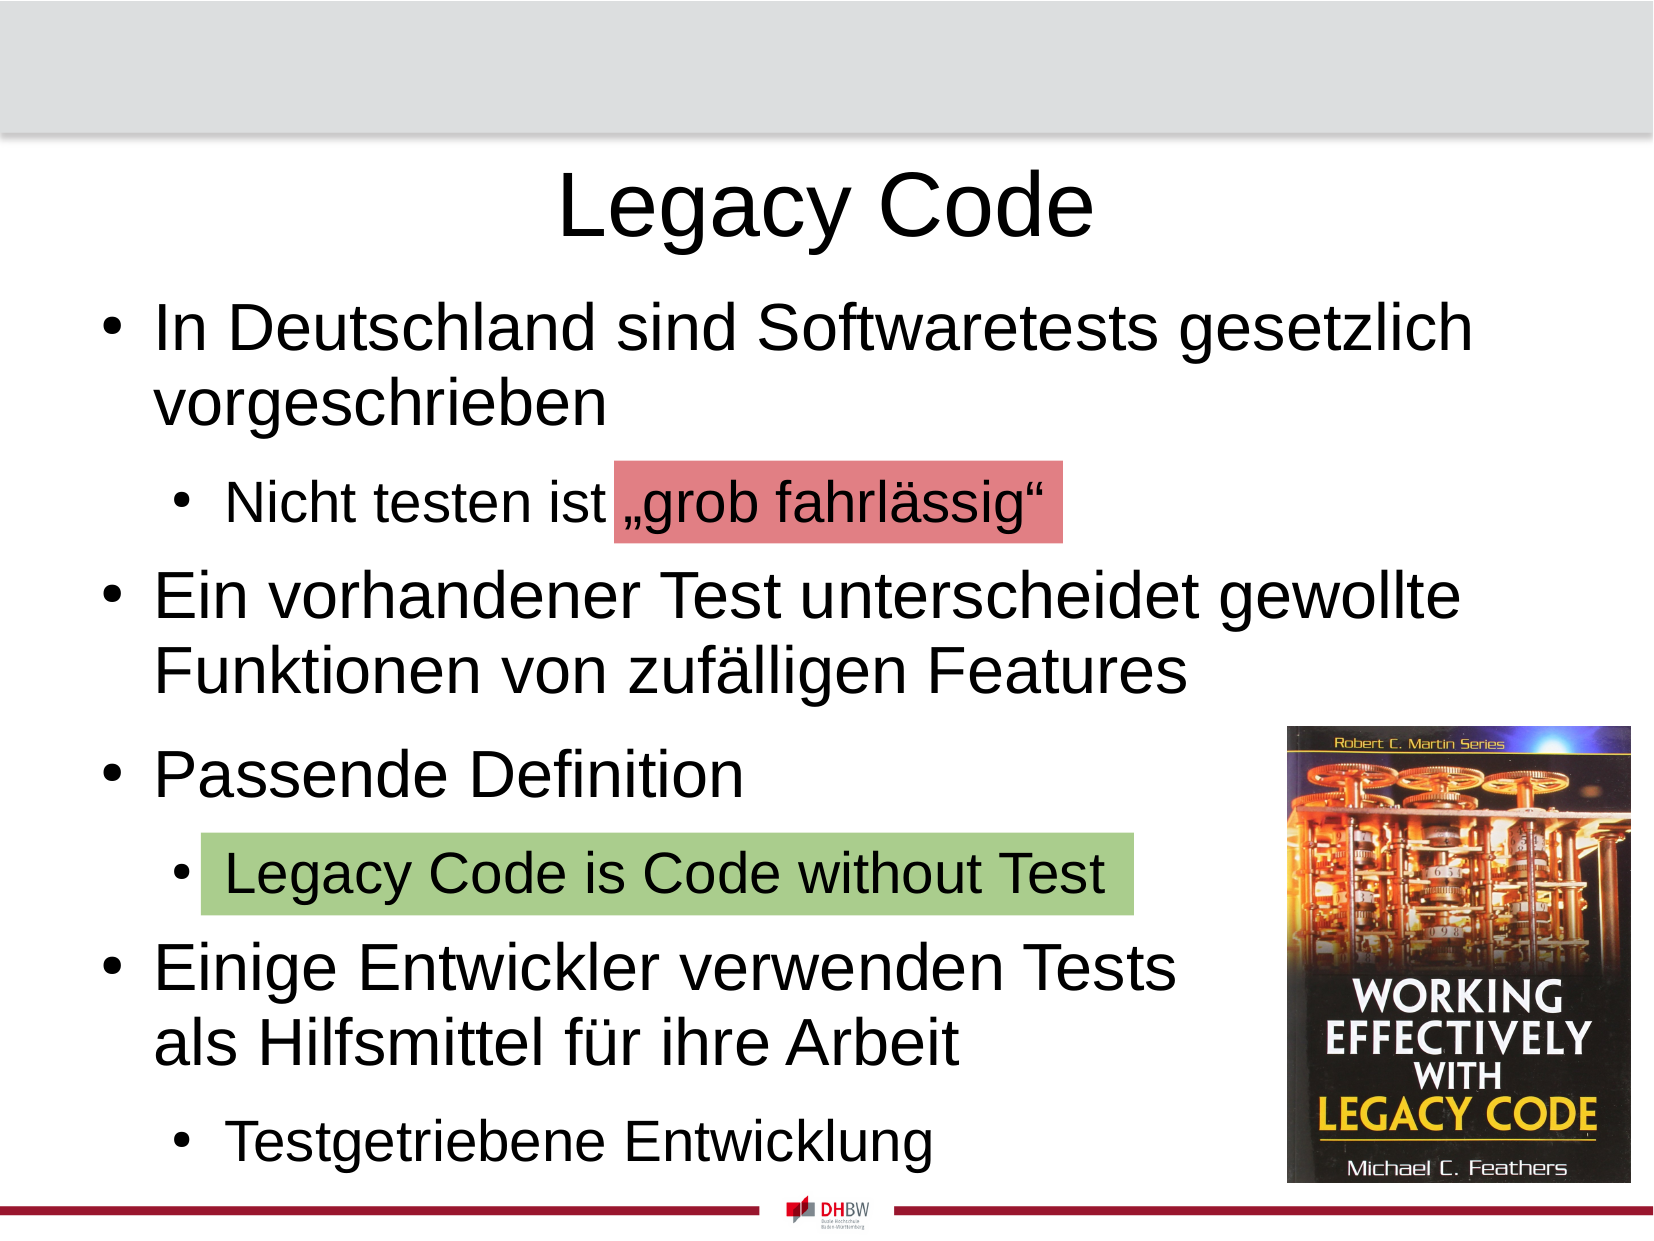

# Legacy Code
In Deutschland sind Softwaretests gesetzlich vorgeschrieben
Nicht testen ist „grob fahrlässig“
Ein vorhandener Test unterscheidet gewollte Funktionen von zufälligen Features
Passende Definition
Legacy Code is Code without Test
Einige Entwickler verwenden Tests
als Hilfsmittel für ihre Arbeit
Testgetriebene Entwicklung